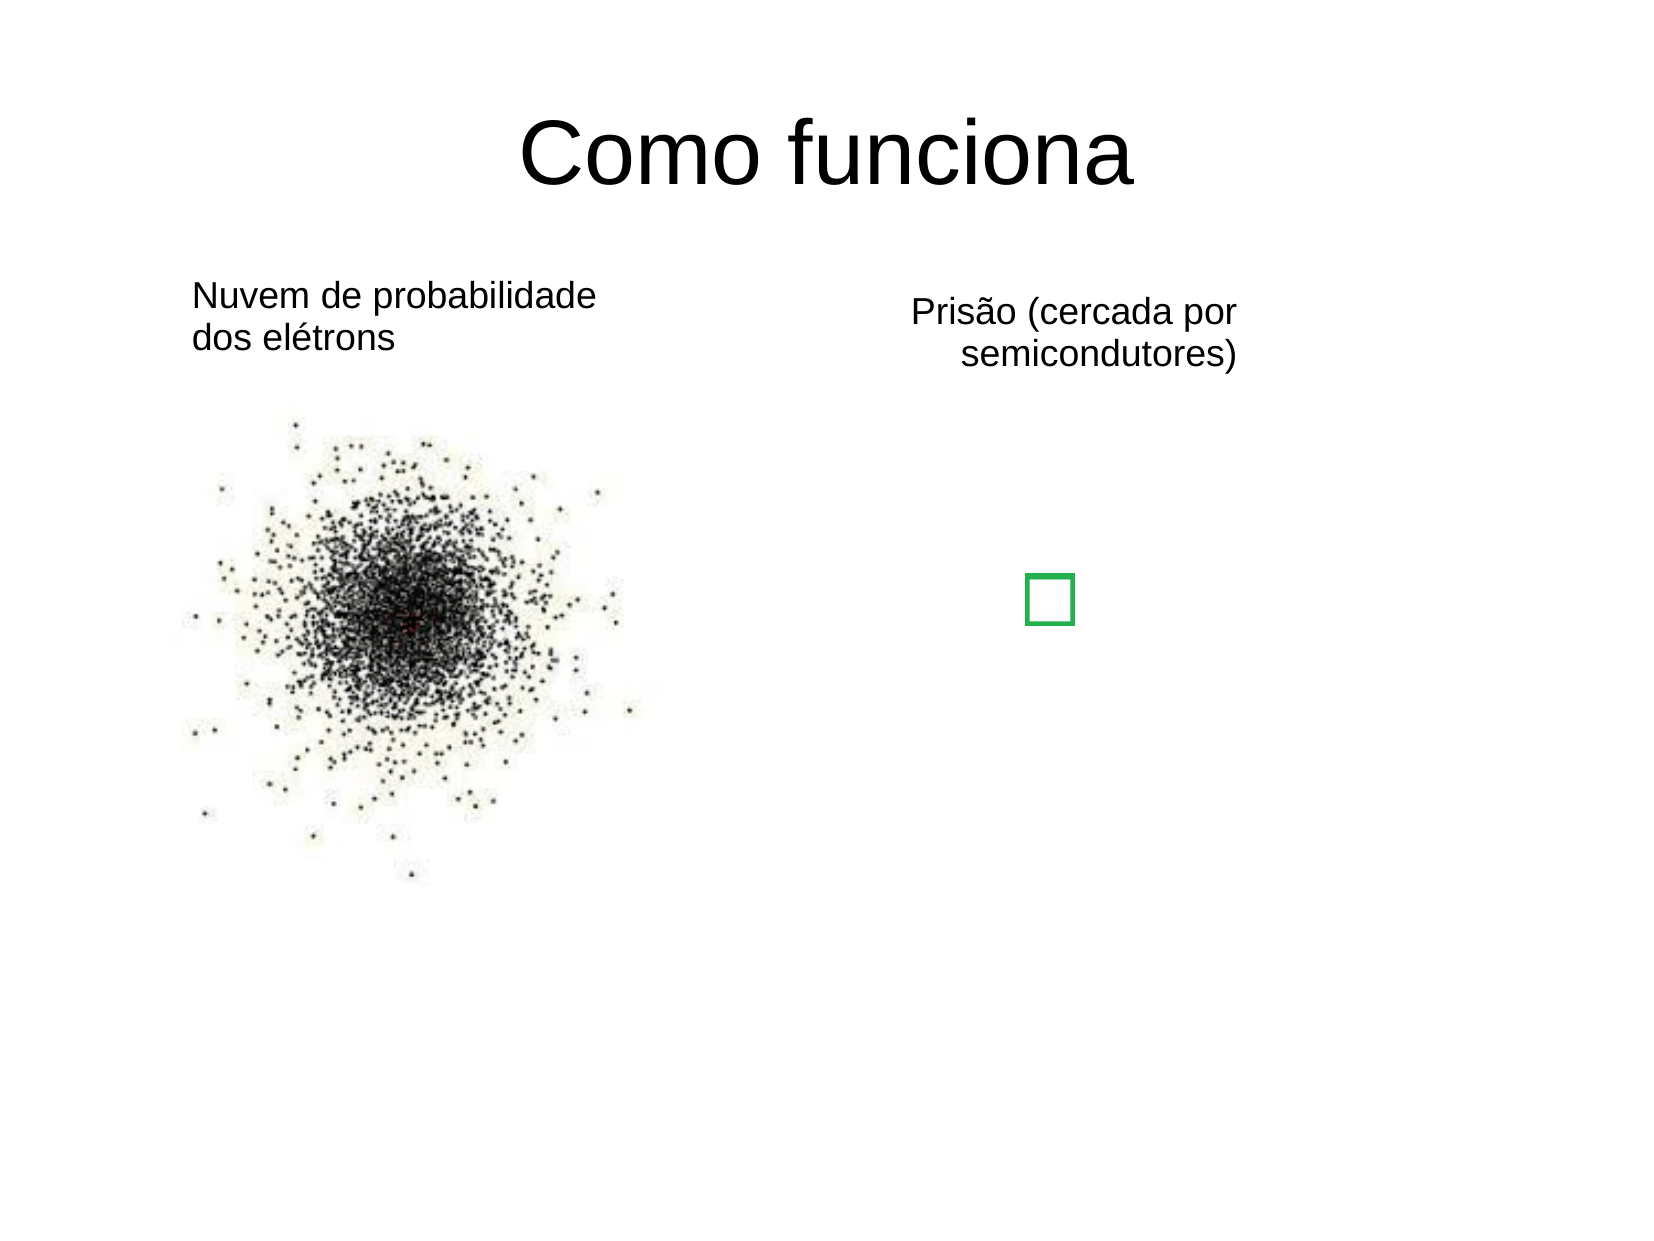

# Como funciona
Nuvem de probabilidade
dos elétrons
Prisão (cercada por semicondutores)